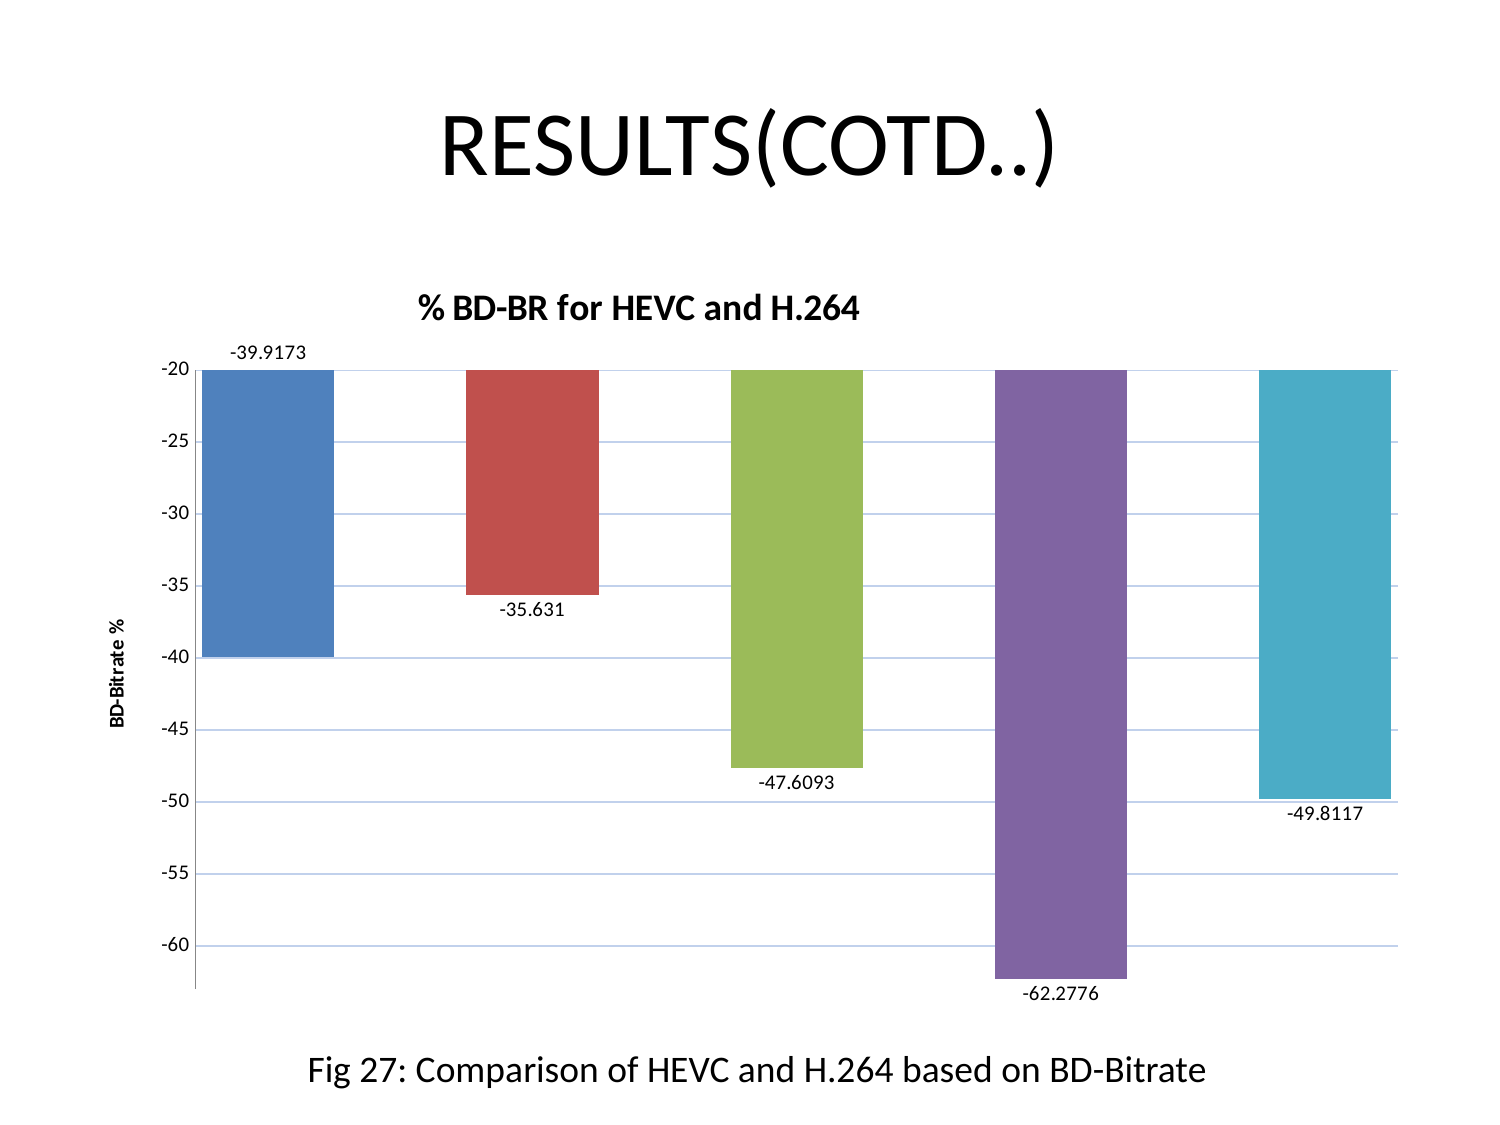

# Results(cotd..)
### Chart: % BD-BR for HEVC and H.264
| Category | akiyo_qcif | waterfall_cif | BasketballDrill_832x480_50 | Jockey_1920x1080 | PeopleOnStreet_2560_1600_30_crop |
|---|---|---|---|---|---|
| 1 | -39.9173 | -35.631 | -47.6093 | -62.2776 | -49.8117 |Fig 27: Comparison of HEVC and H.264 based on BD-Bitrate